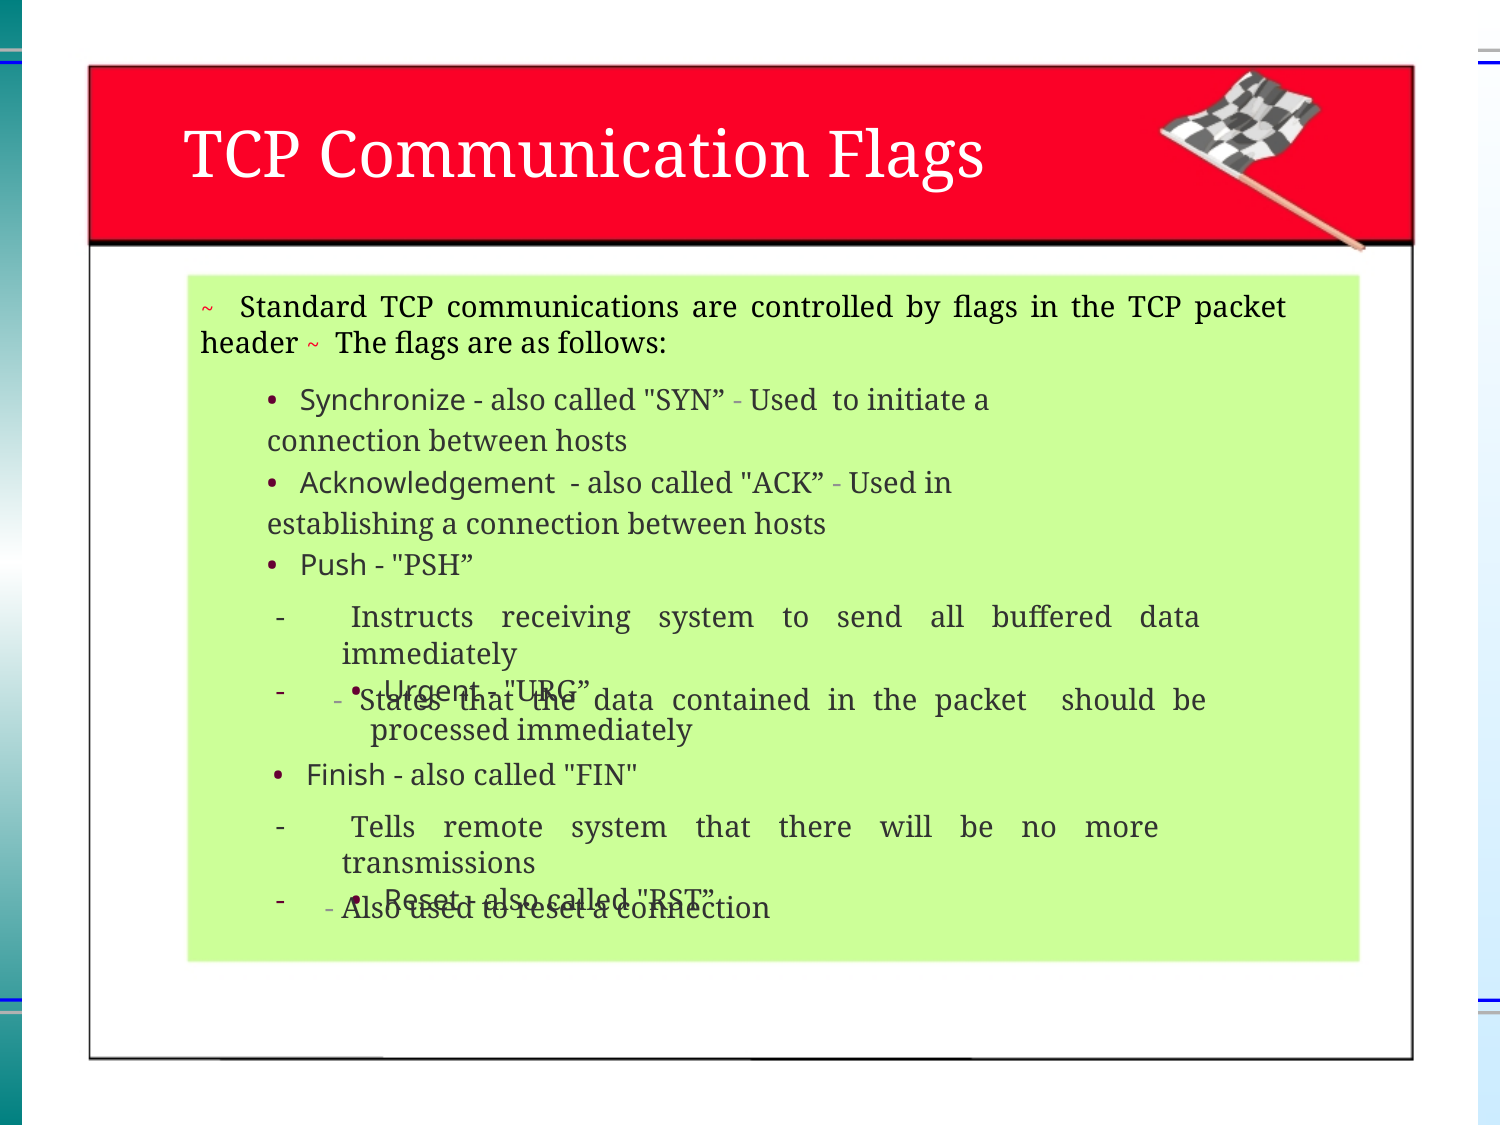

TCP Communication Flags
~ Standard TCP communications are controlled by flags in the TCP packet header ~ The flags are as follows:
• Synchronize - also called "SYN” - Used to initiate a connection between hosts
• Acknowledgement - also called "ACK” - Used in establishing a connection between hosts
• Push - "PSH”
Instructs receiving system to send all buffered data immediately
• Urgent - "URG”
- States that the data contained in the packet should be processed immediately
• Finish - also called "FIN"
Tells remote system that there will be no more transmissions
• Reset - also called "RST”
- Also used to reset a connection